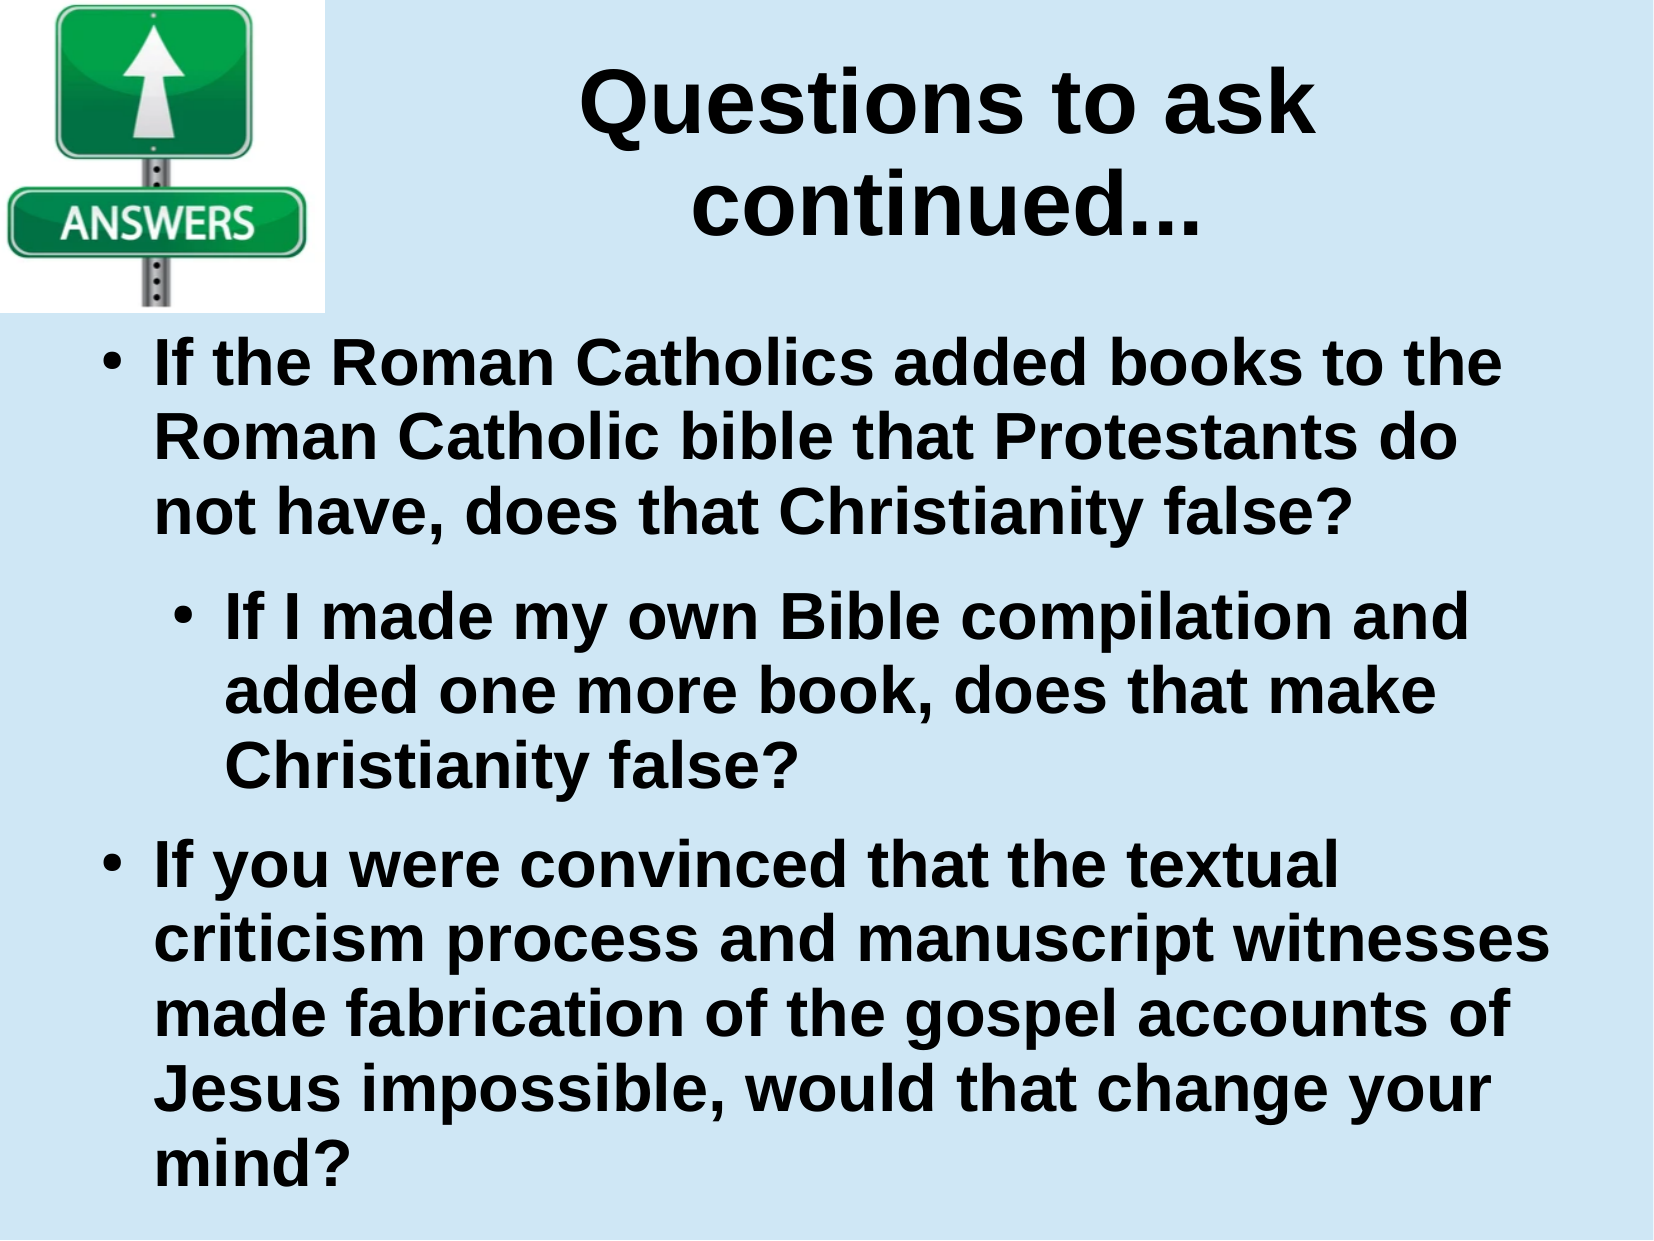

# Questions to ask continued...
If the Roman Catholics added books to the Roman Catholic bible that Protestants do not have, does that Christianity false?
If I made my own Bible compilation and added one more book, does that make Christianity false?
If you were convinced that the textual criticism process and manuscript witnesses made fabrication of the gospel accounts of Jesus impossible, would that change your mind?